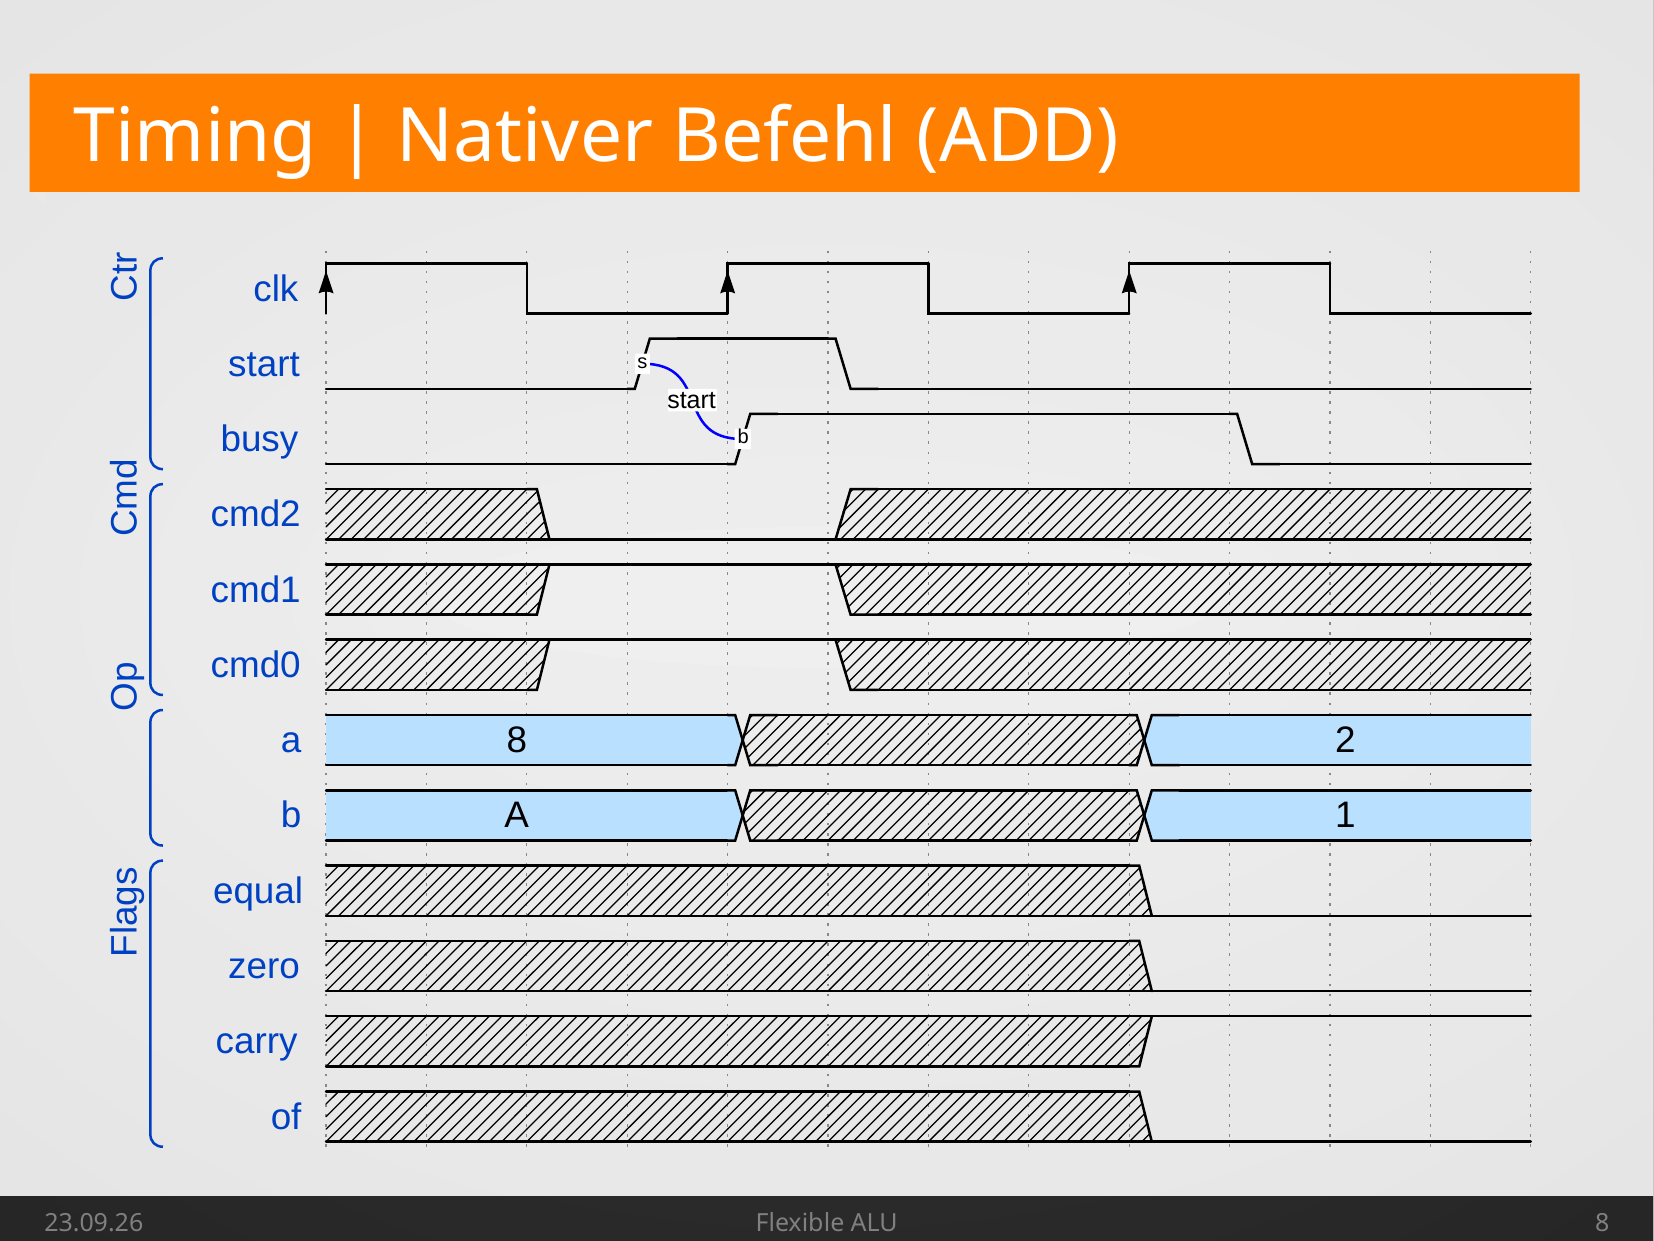

# Timing | Nativer Befehl (ADD)
Flexible ALU
8